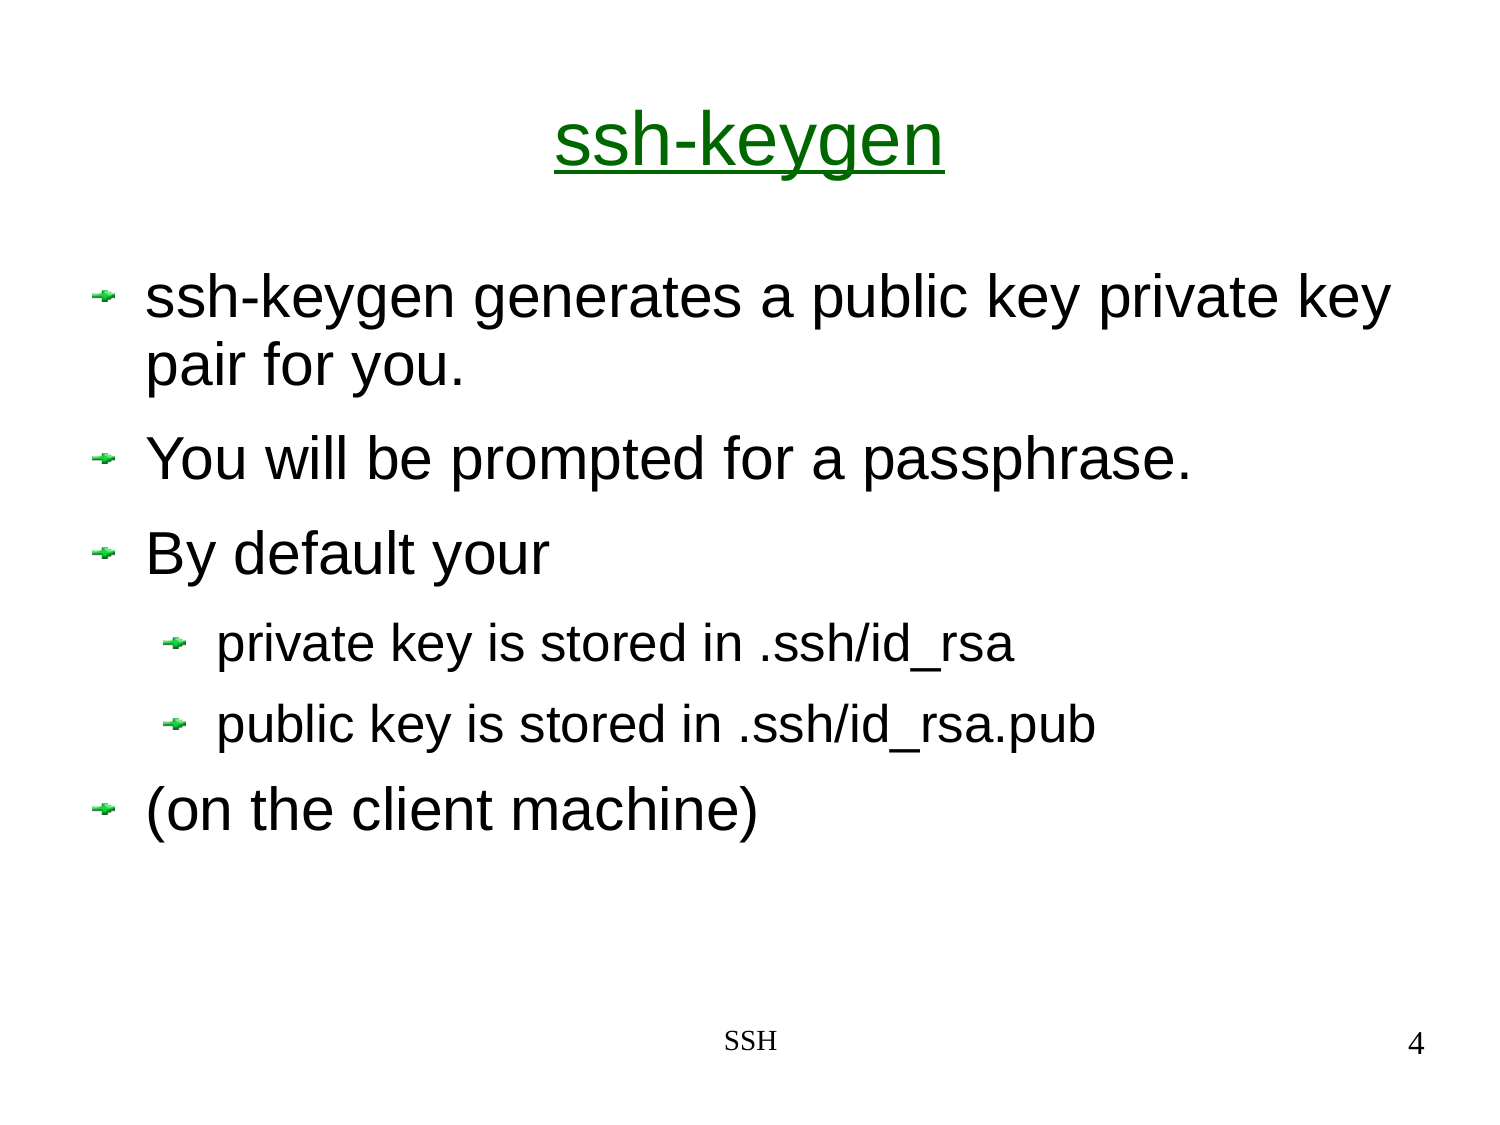

# ssh-keygen
ssh-keygen generates a public key private key pair for you.
You will be prompted for a passphrase.
By default your
private key is stored in .ssh/id_rsa
public key is stored in .ssh/id_rsa.pub
(on the client machine)
SSH
4